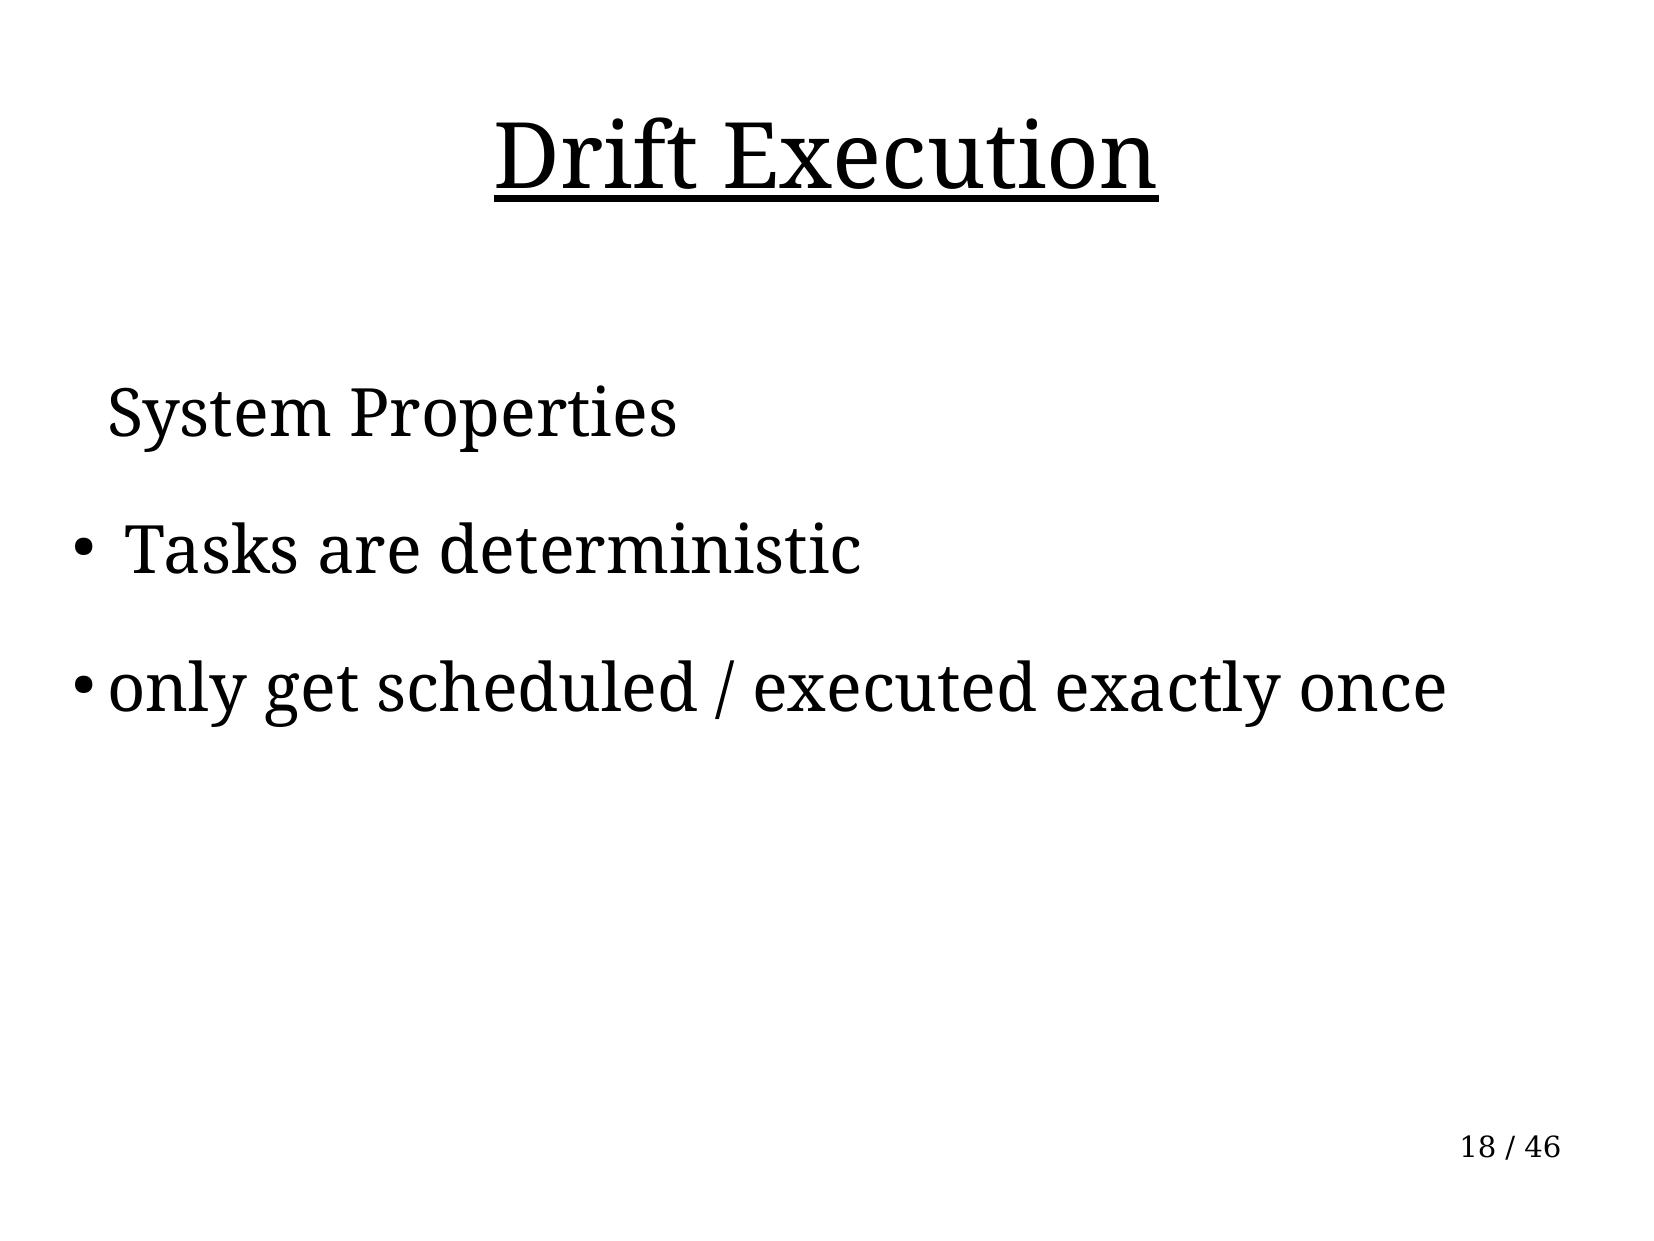

# Drift Execution
System Properties
 Tasks are deterministic
only get scheduled / executed exactly once
18